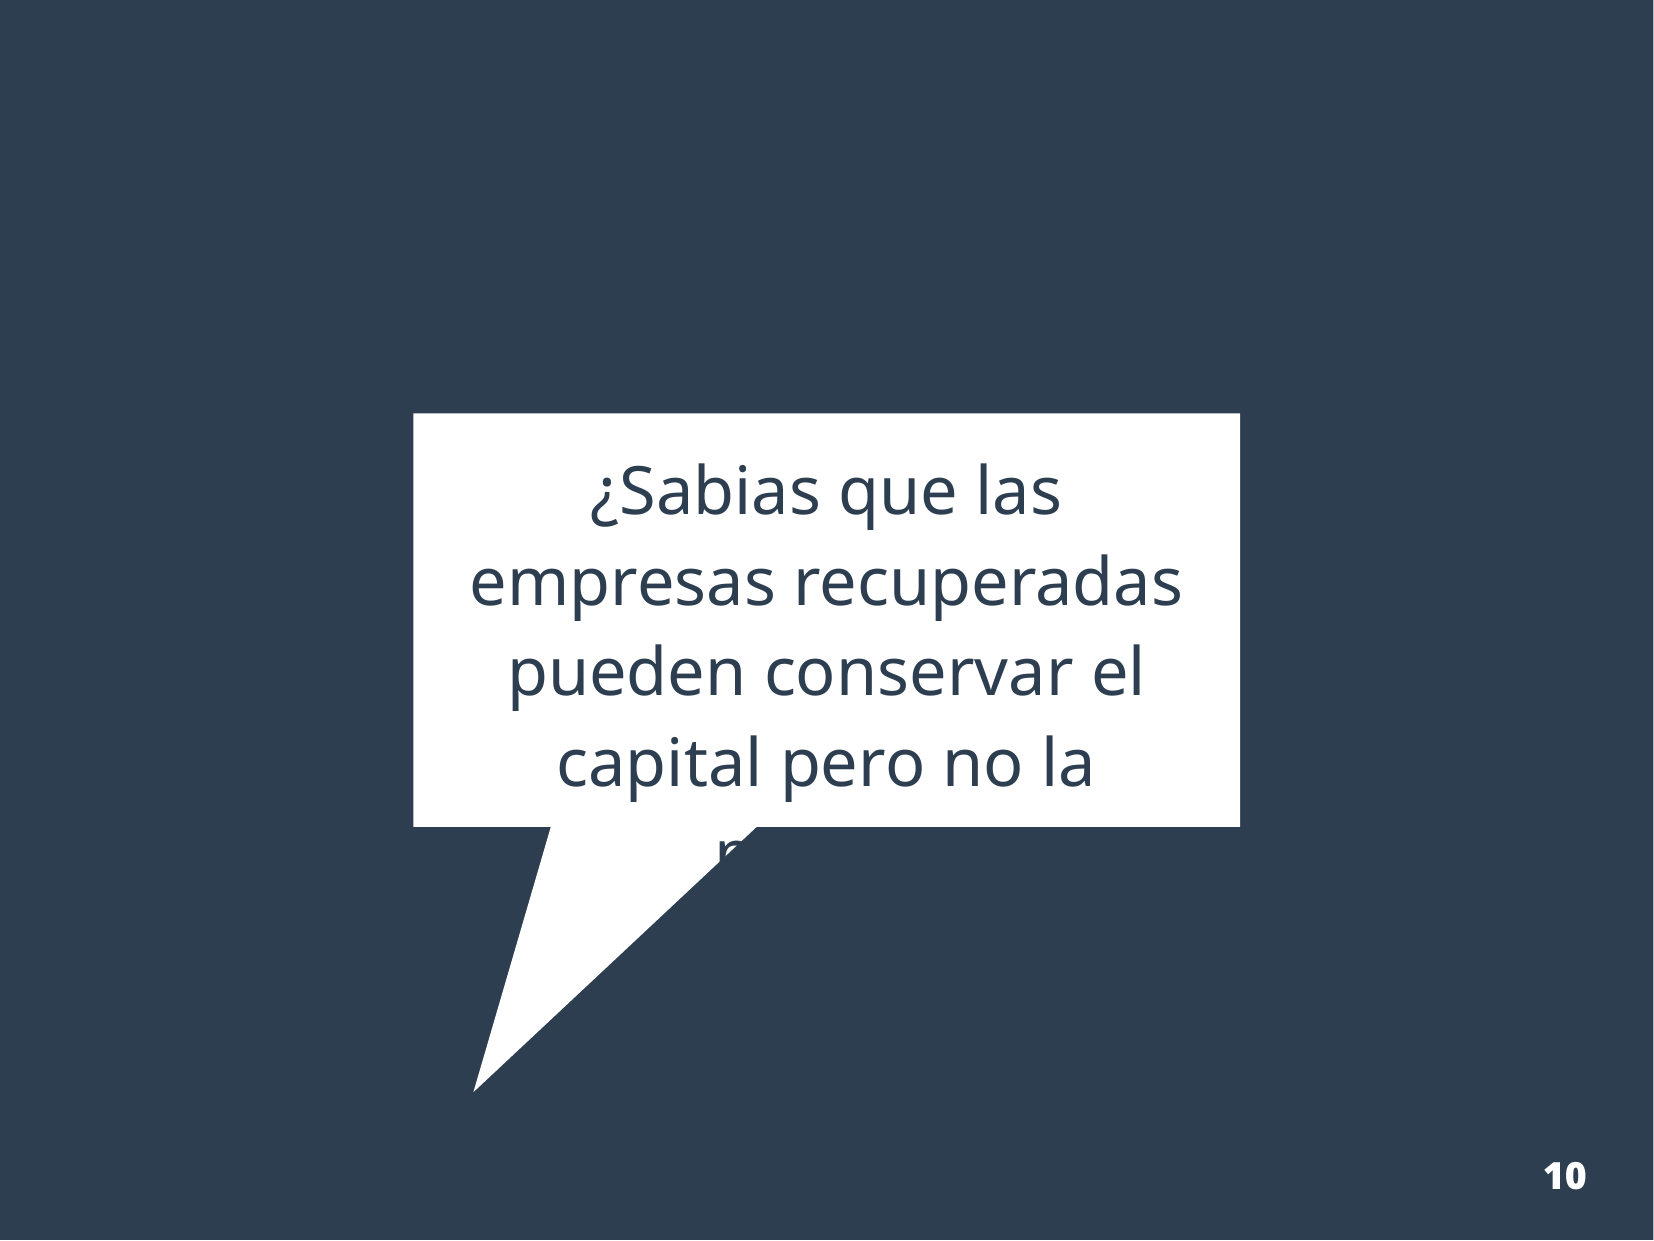

# ¿Sabias que las empresas recuperadas pueden conservar el capital pero no la marca?
10